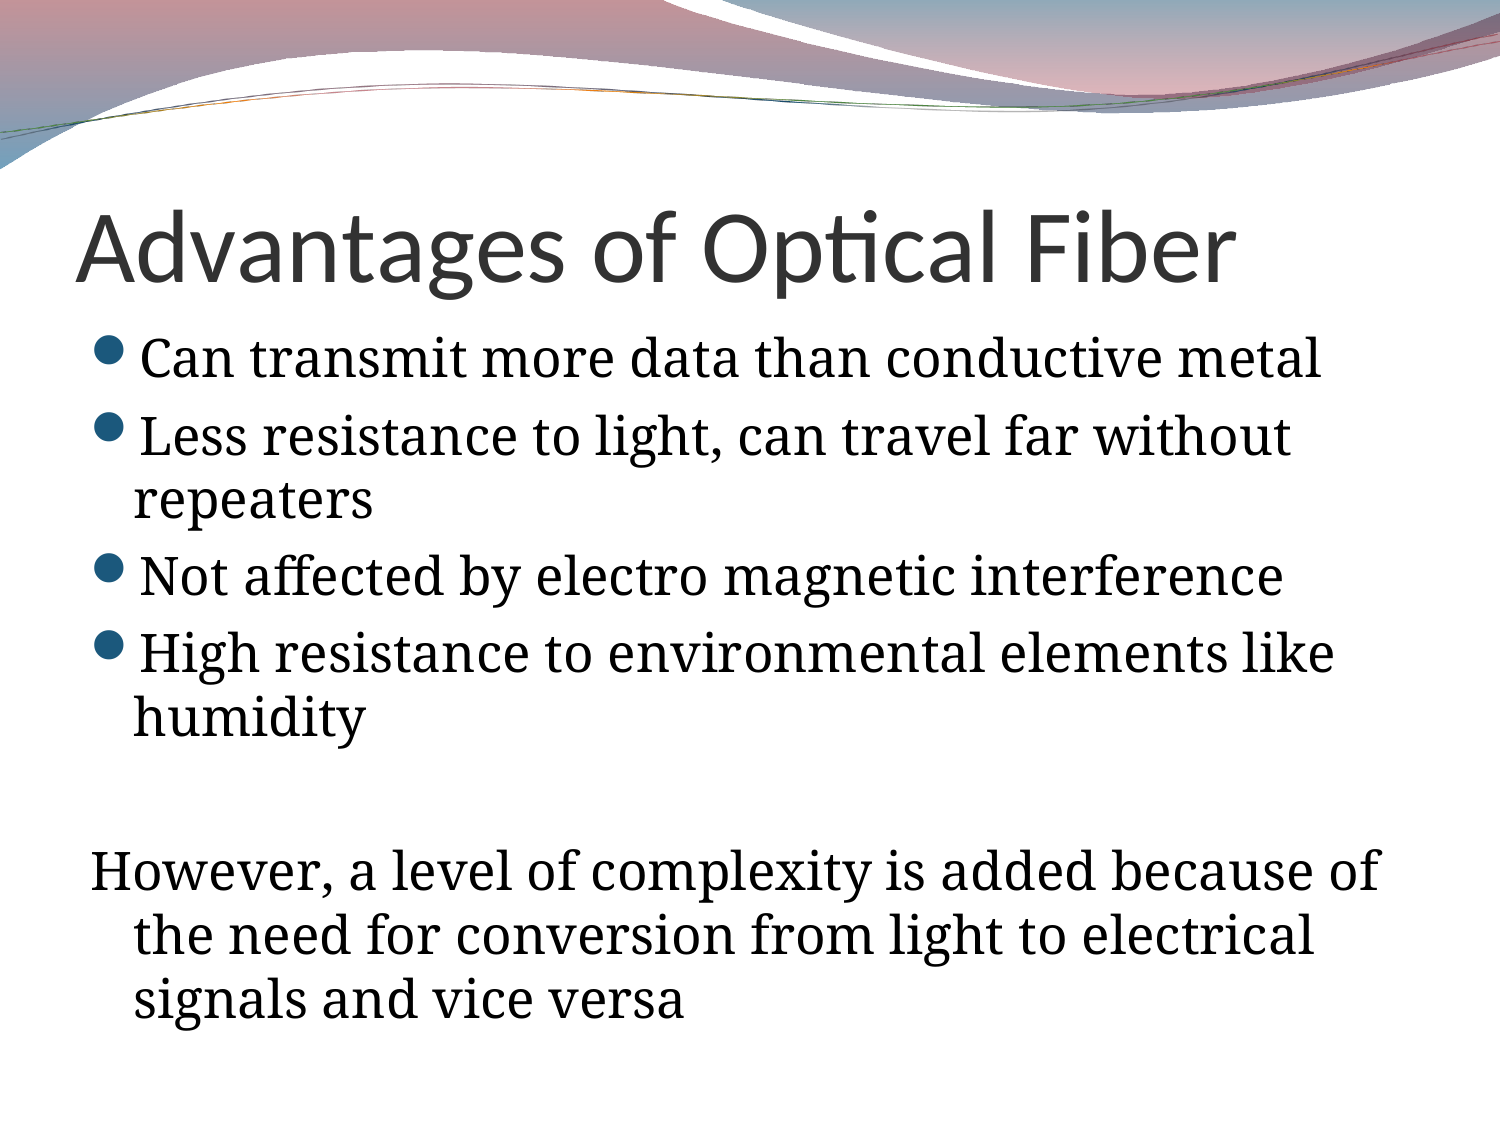

# Advantages of Optical Fiber
Can transmit more data than conductive metal
Less resistance to light, can travel far without repeaters
Not affected by electro magnetic interference
High resistance to environmental elements like humidity
However, a level of complexity is added because of the need for conversion from light to electrical signals and vice versa